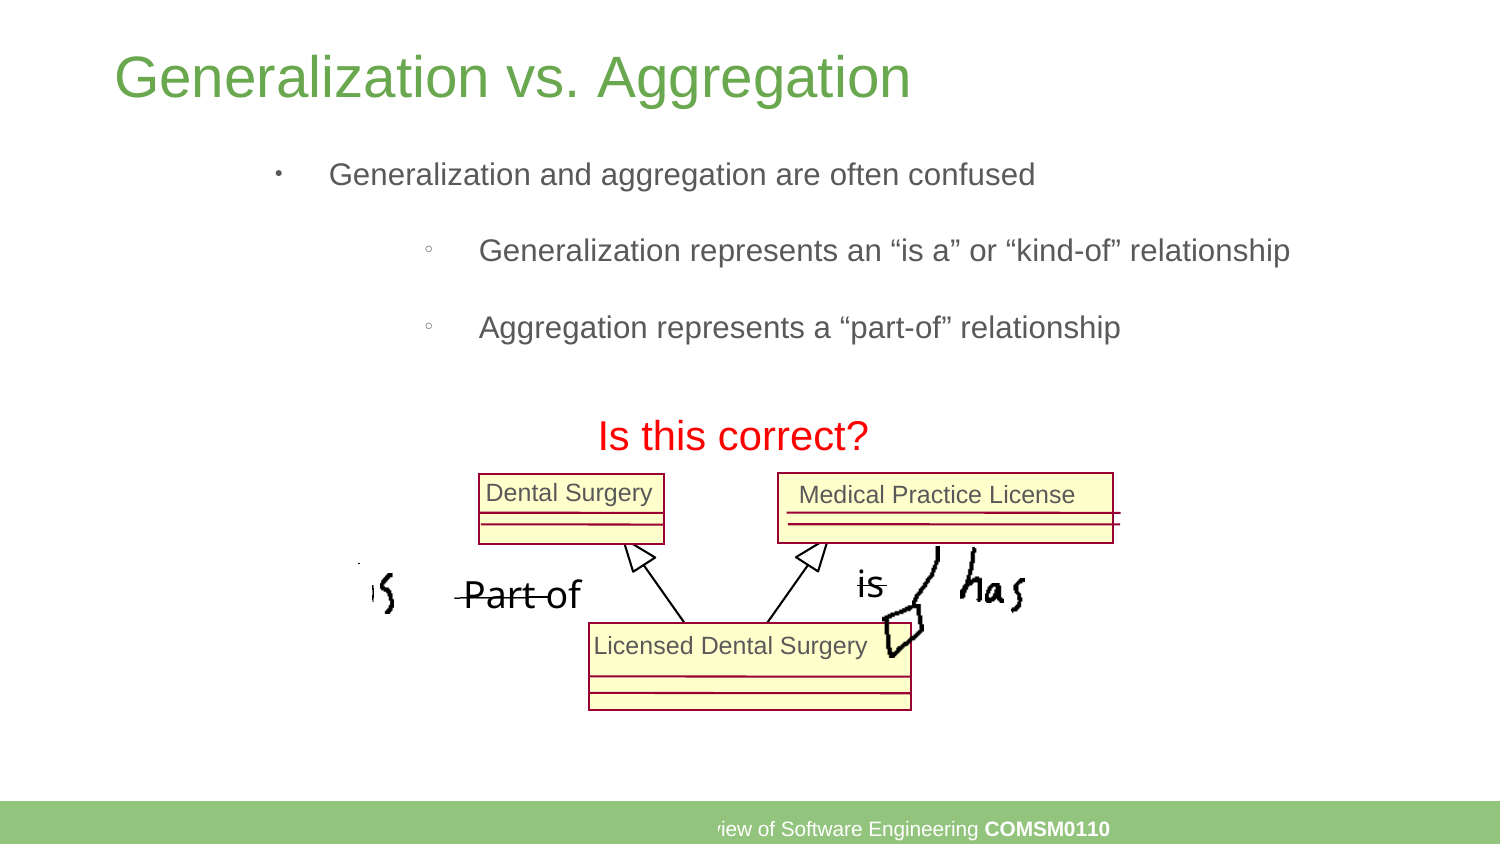

# Generalization vs. Aggregation
Generalization and aggregation are often confused
Generalization represents an “is a” or “kind-of” relationship
Aggregation represents a “part-of” relationship
Is this correct?
Dental Surgery
Medical Practice License
is
Part of
Licensed Dental Surgery